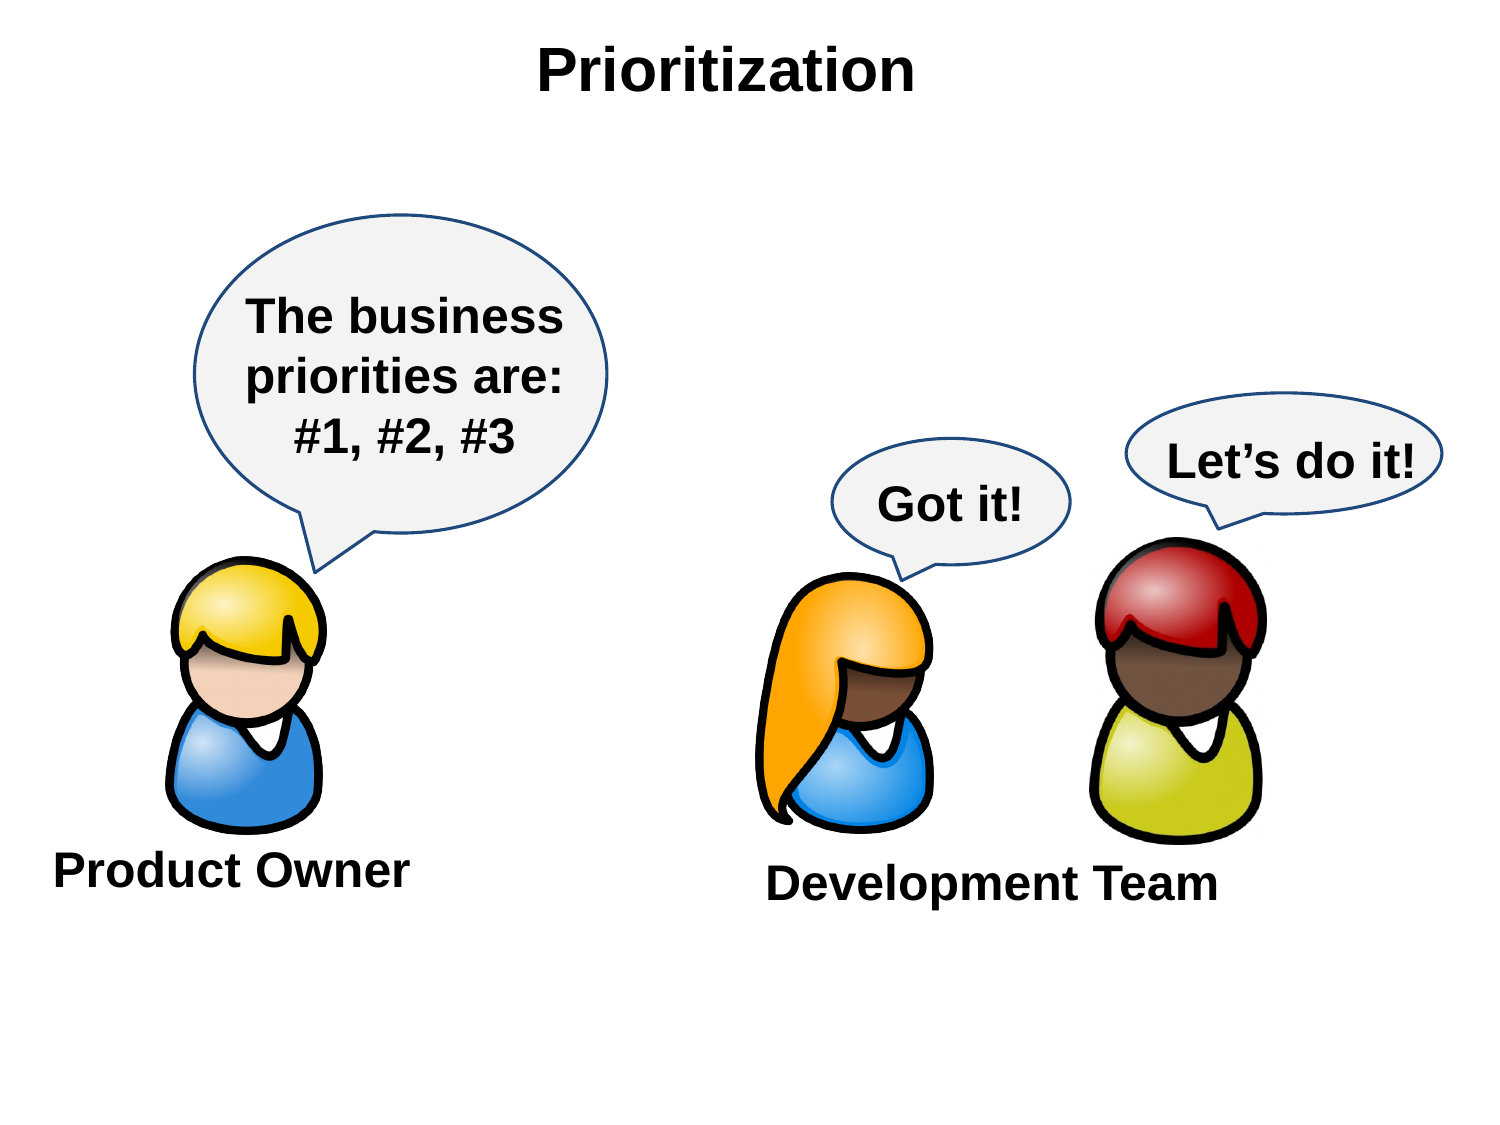

Prioritization
The business priorities are: #1, #2, #3
Let’s do it!
Got it!
Product Owner
Development Team